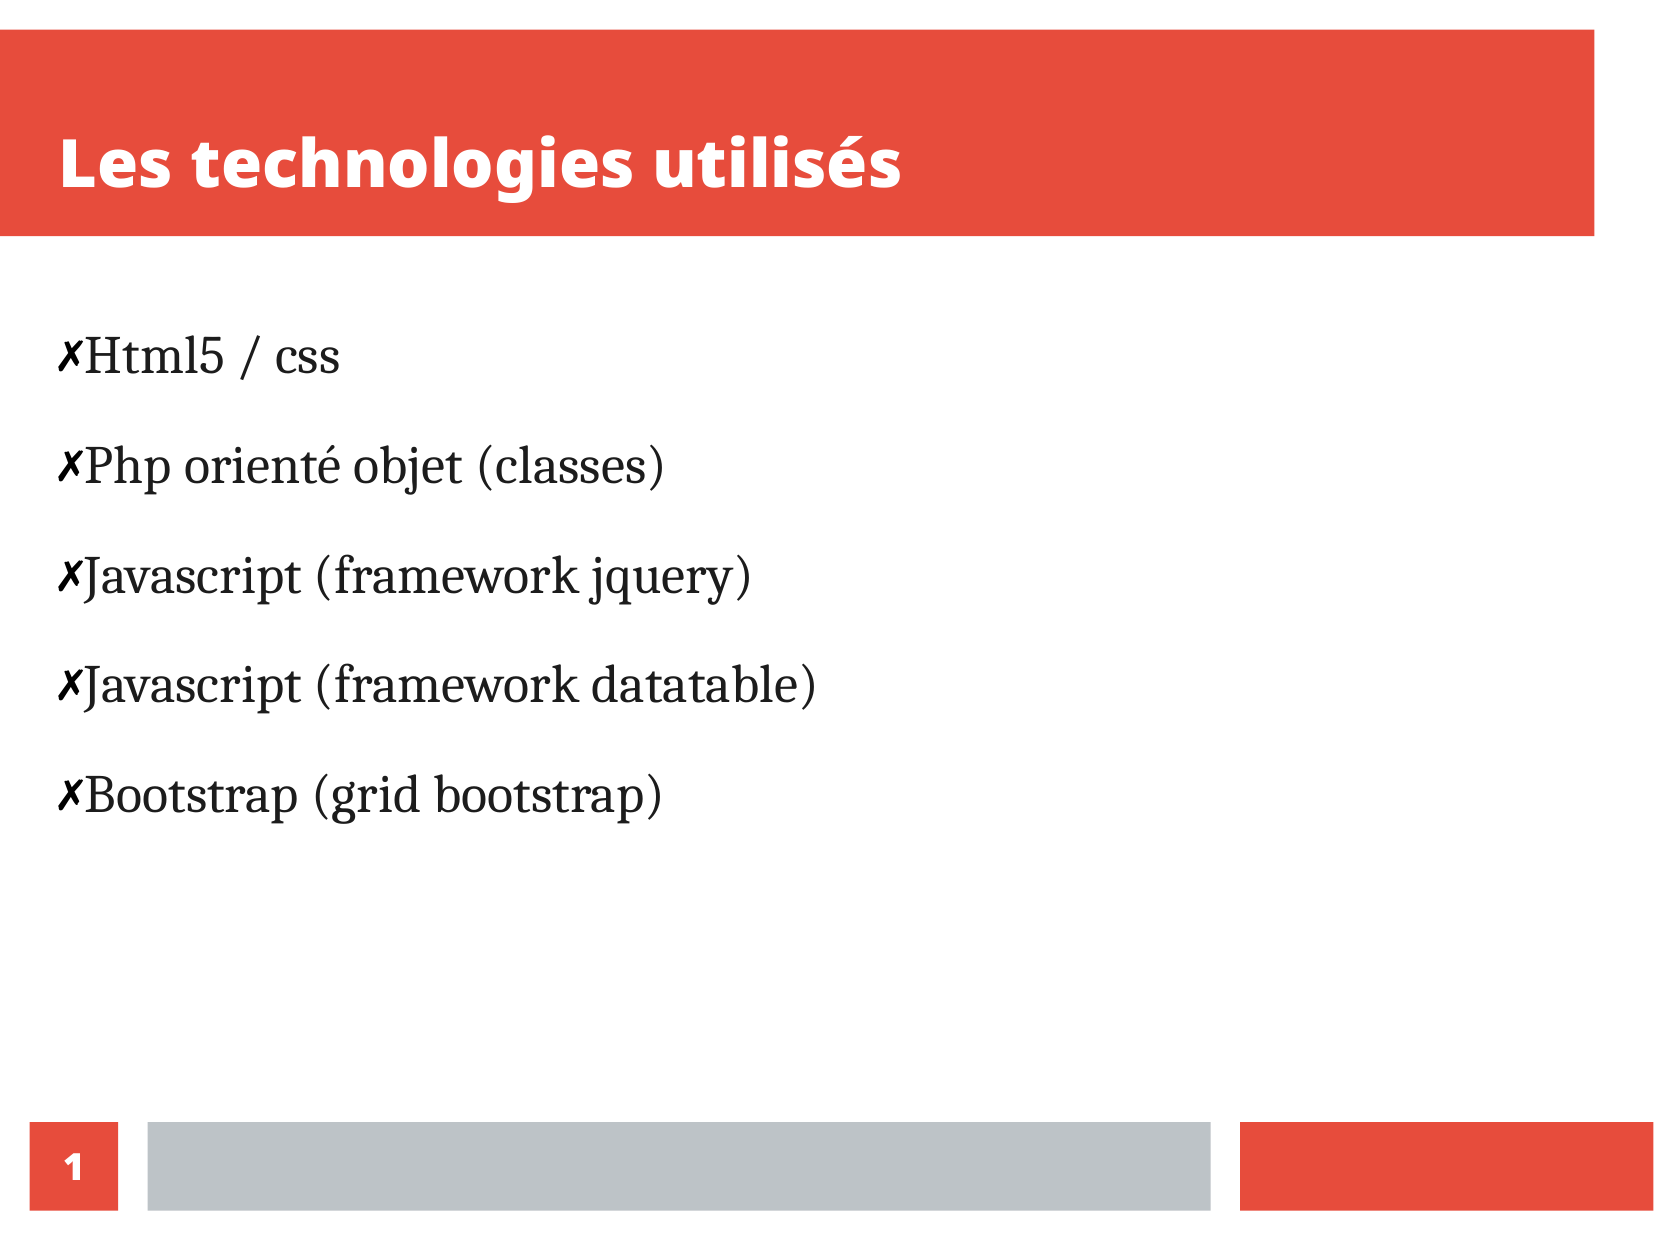

# Les technologies utilisés
Html5 / css
Php orienté objet (classes)
Javascript (framework jquery)
Javascript (framework datatable)
Bootstrap (grid bootstrap)
1